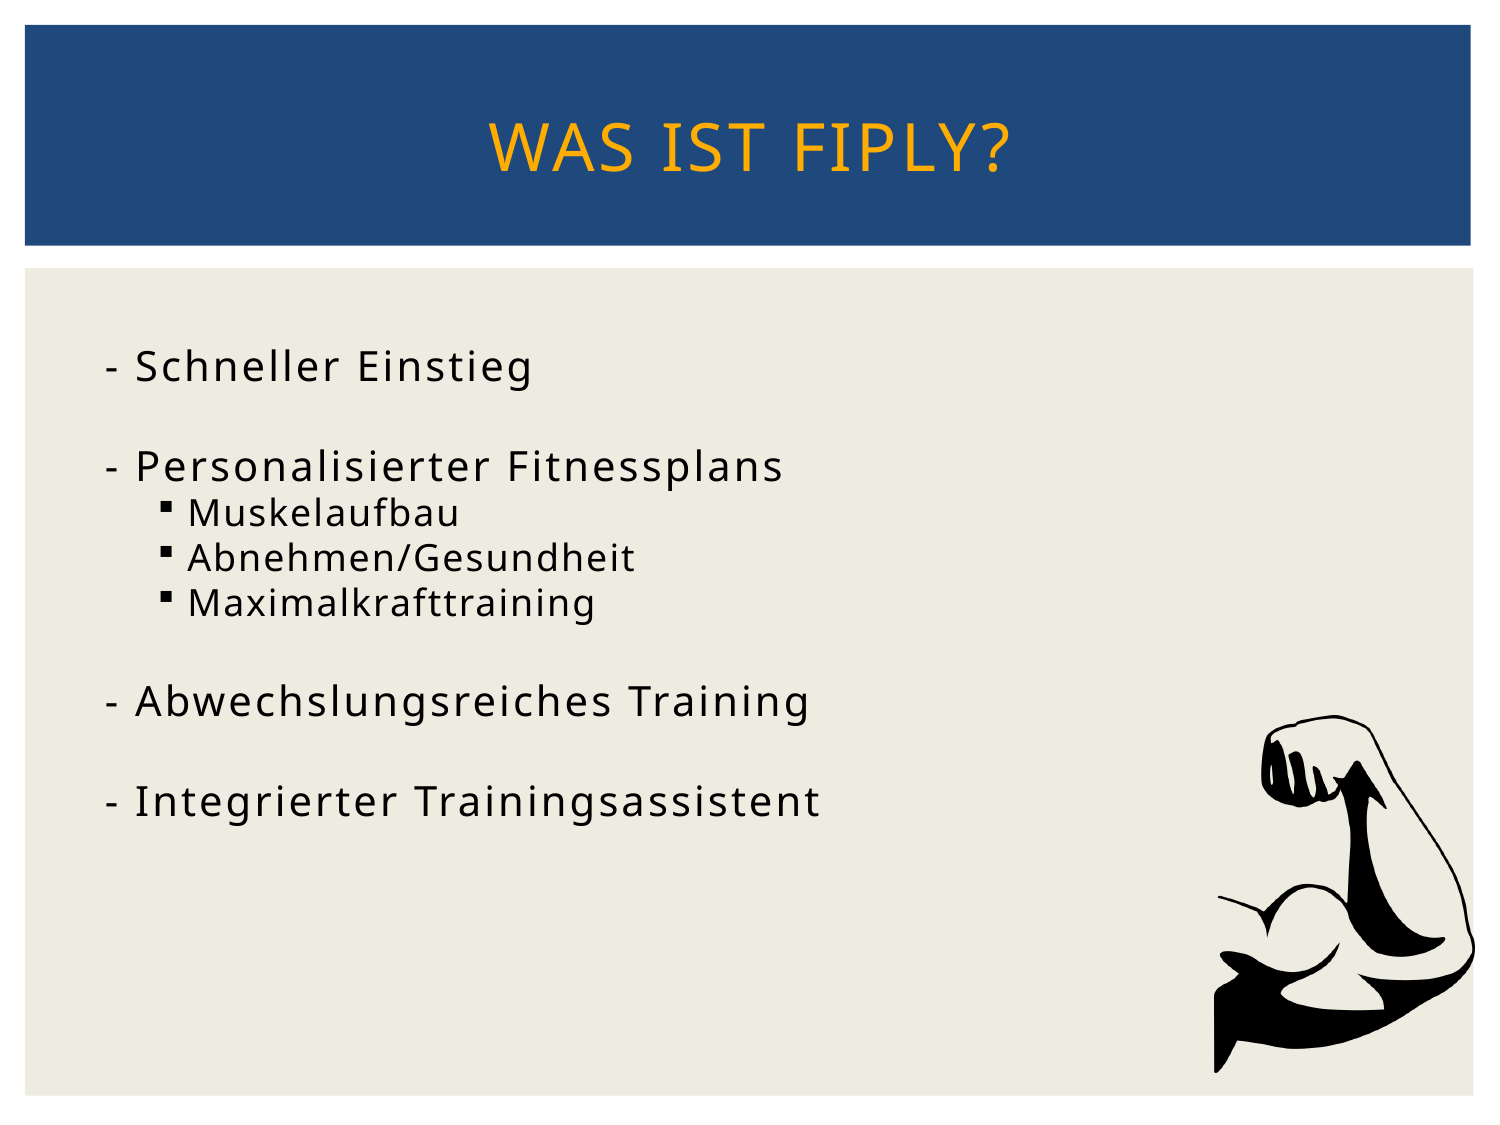

Was Ist fiply?
- Schneller Einstieg
- Personalisierter Fitnessplans
Muskelaufbau
Abnehmen/Gesundheit
Maximalkrafttraining
- Abwechslungsreiches Training
- Integrierter Trainingsassistent